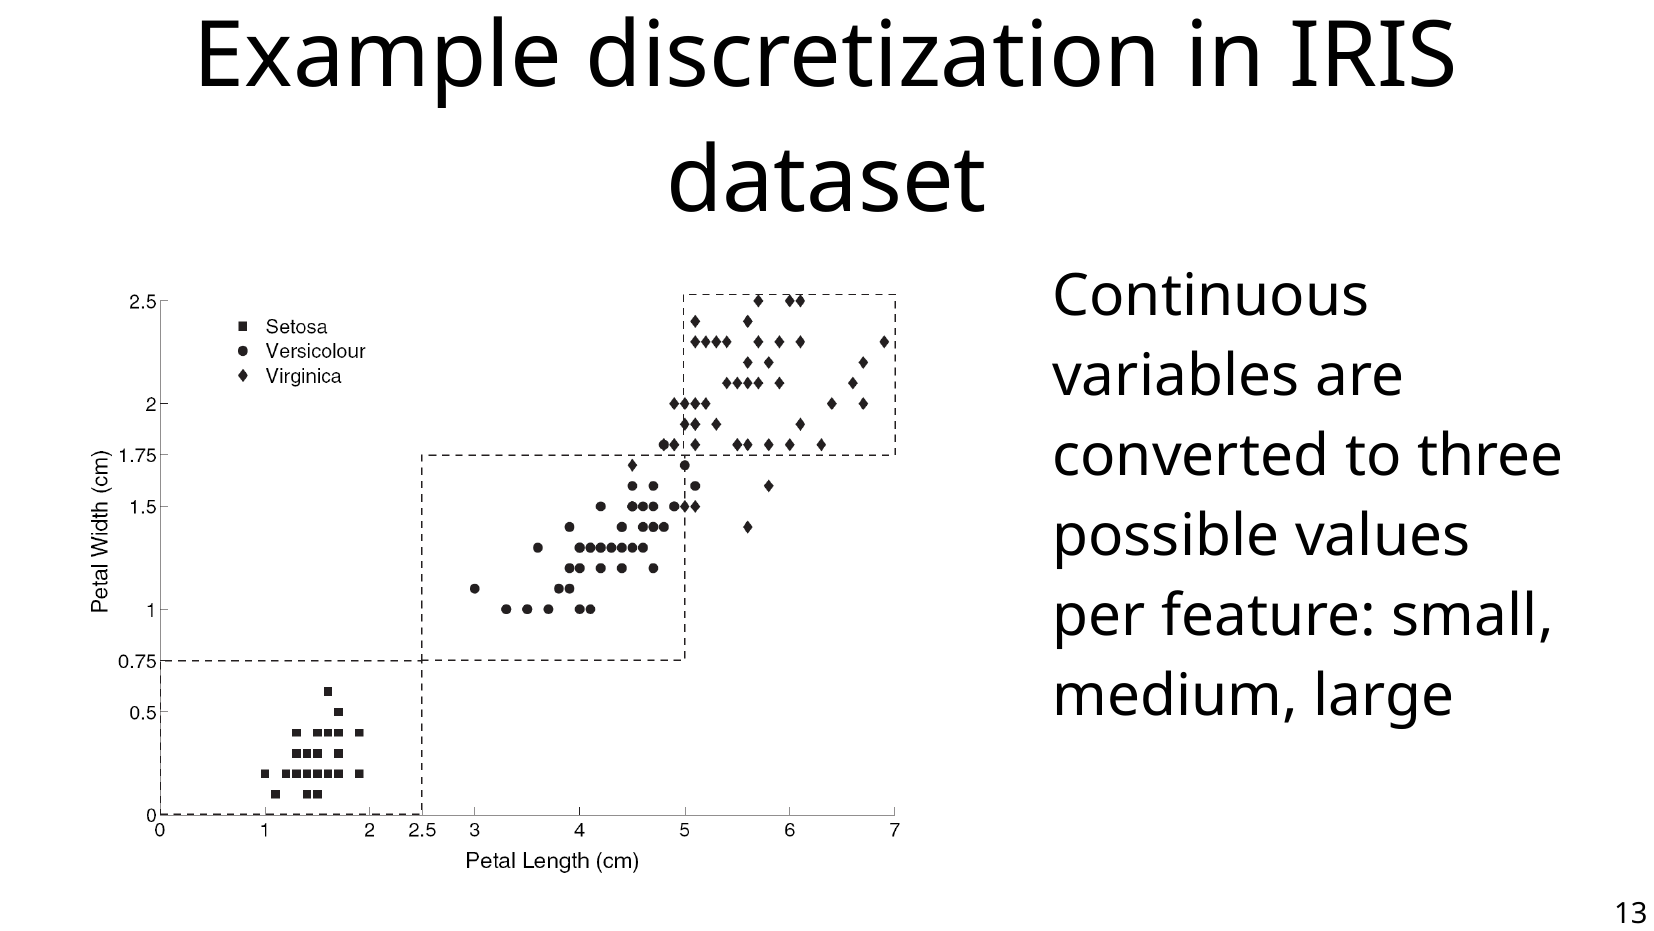

# Example discretization in IRIS dataset
Continuous variables are converted to three possible values per feature: small, medium, large
13